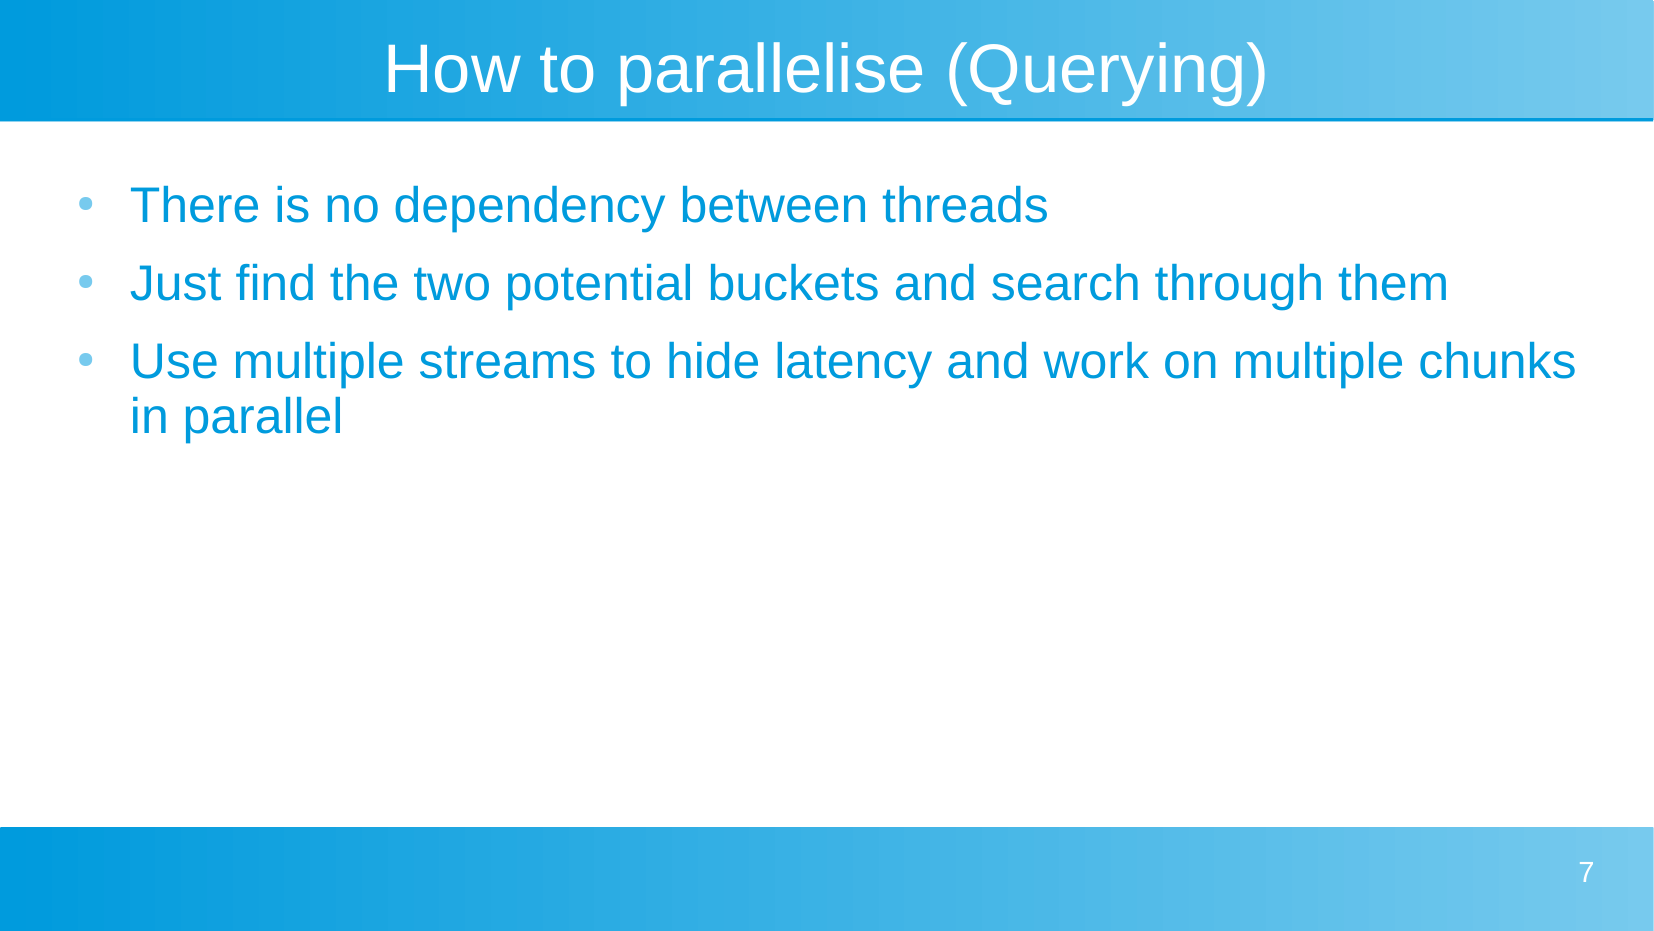

# How to parallelise (Querying)
There is no dependency between threads
Just find the two potential buckets and search through them
Use multiple streams to hide latency and work on multiple chunks in parallel
7